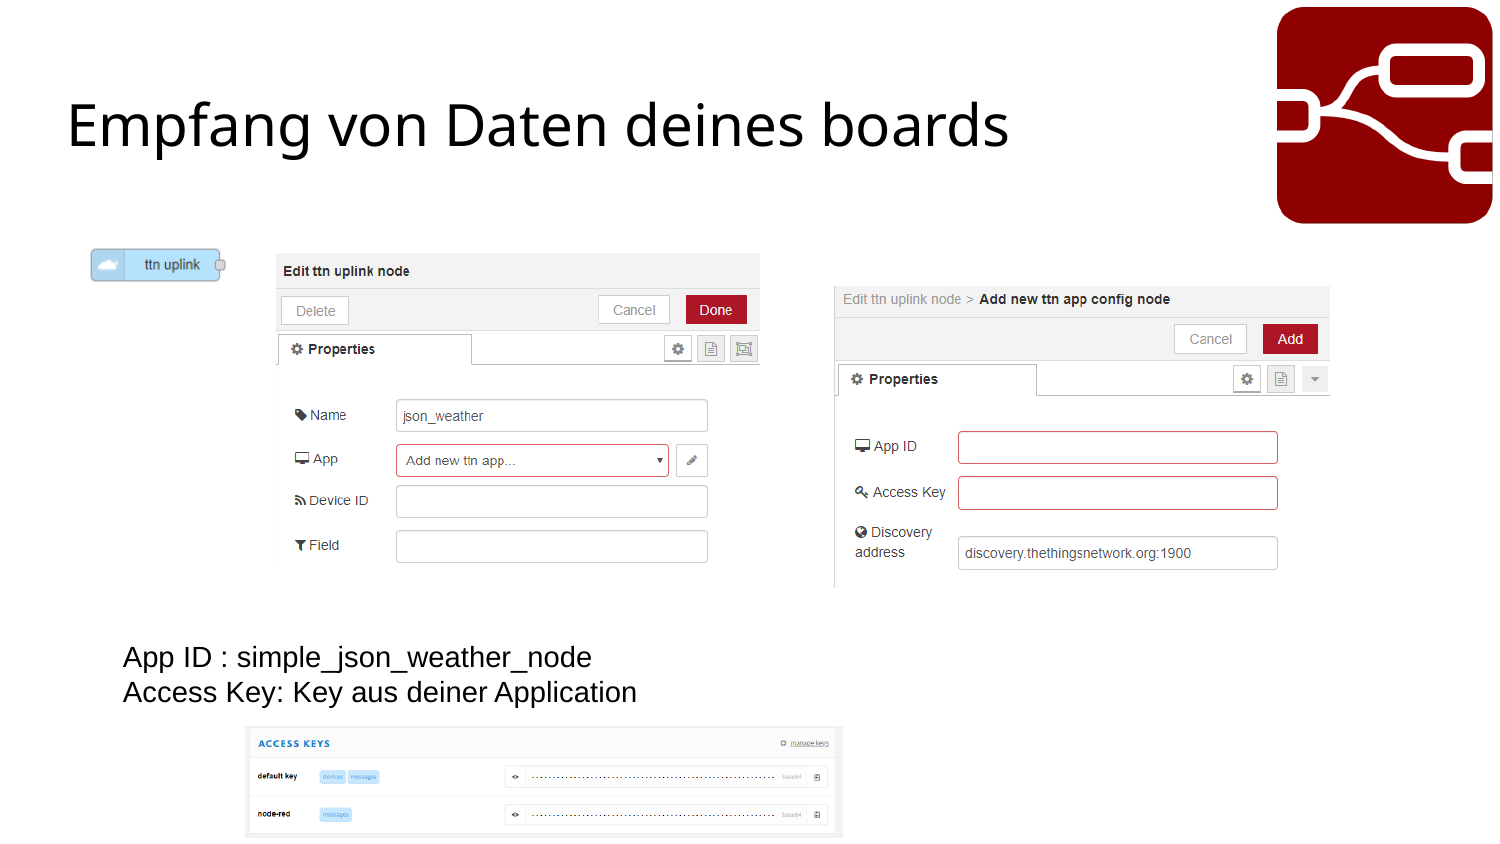

# Empfang von Daten deines boards
App ID : simple_json_weather_node
Access Key: Key aus deiner Application